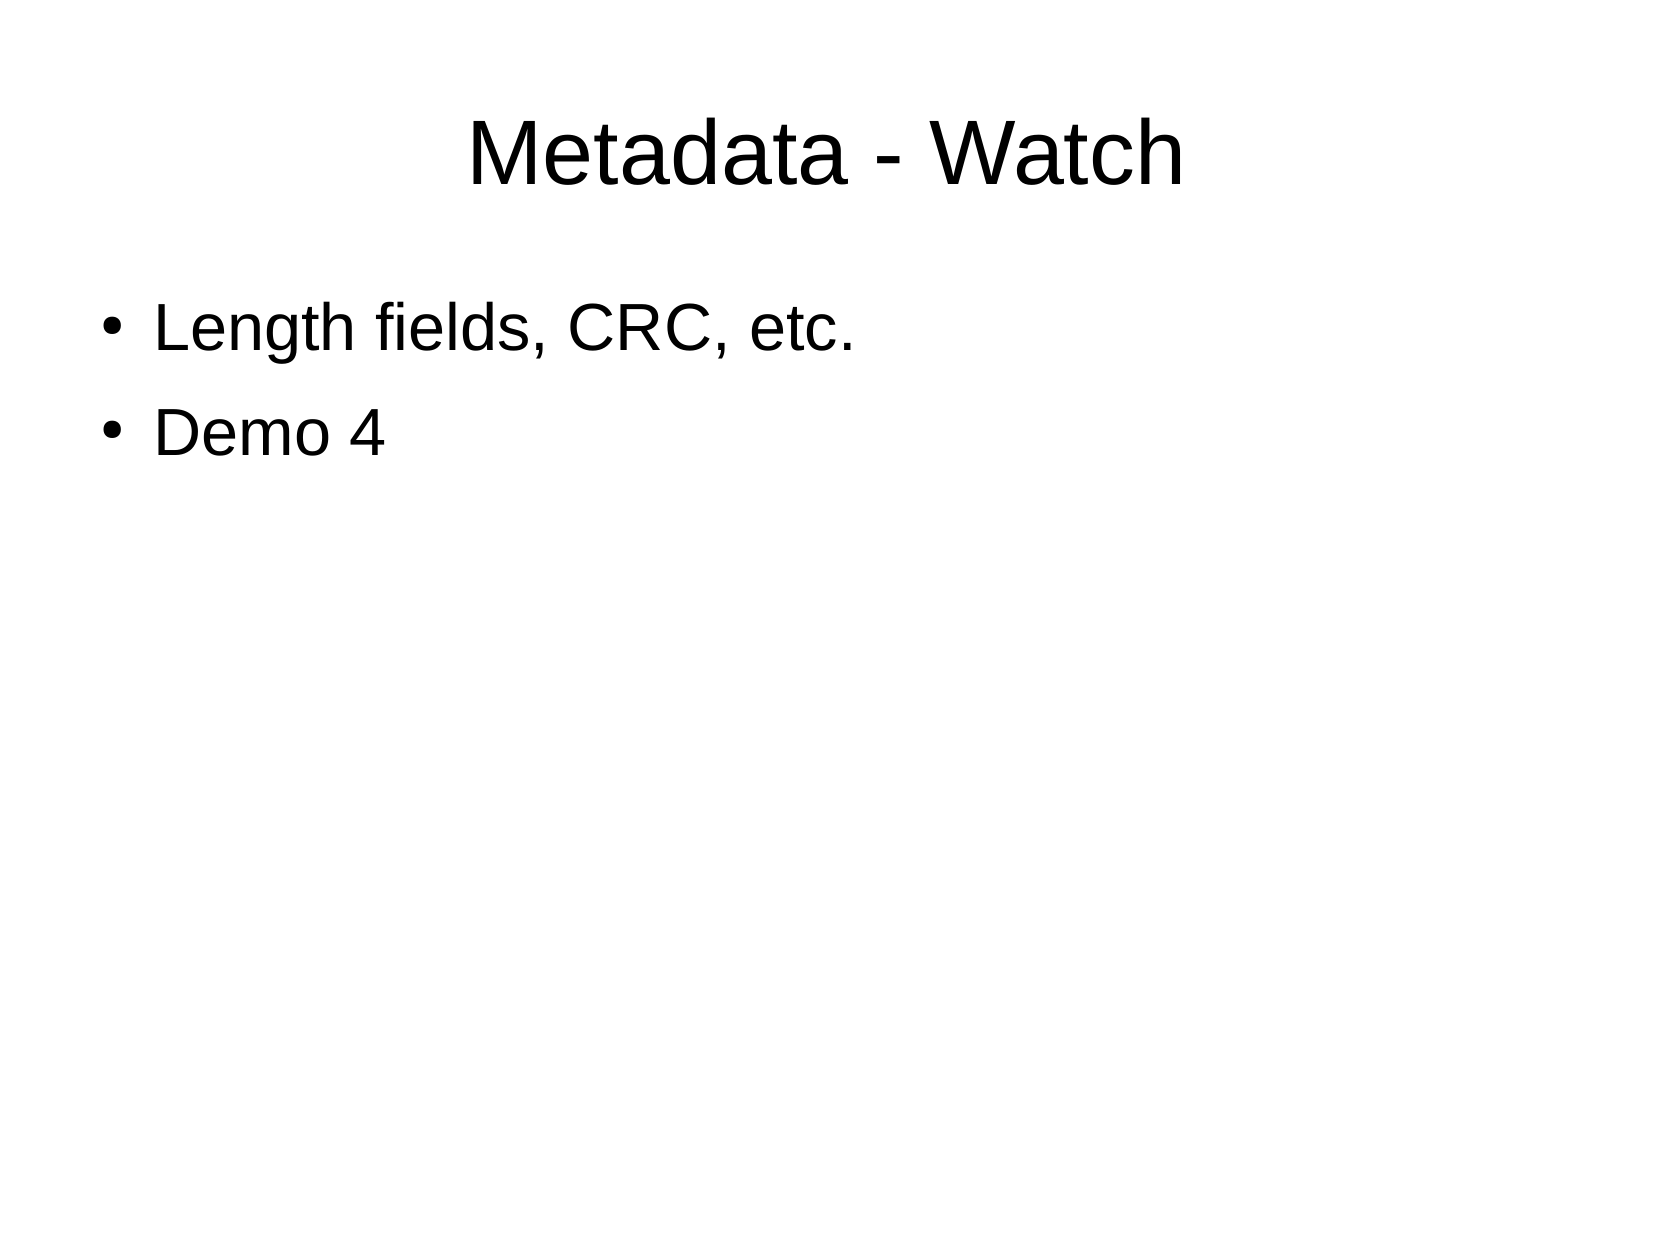

# Metadata - Watch
Length fields, CRC, etc.
Demo 4